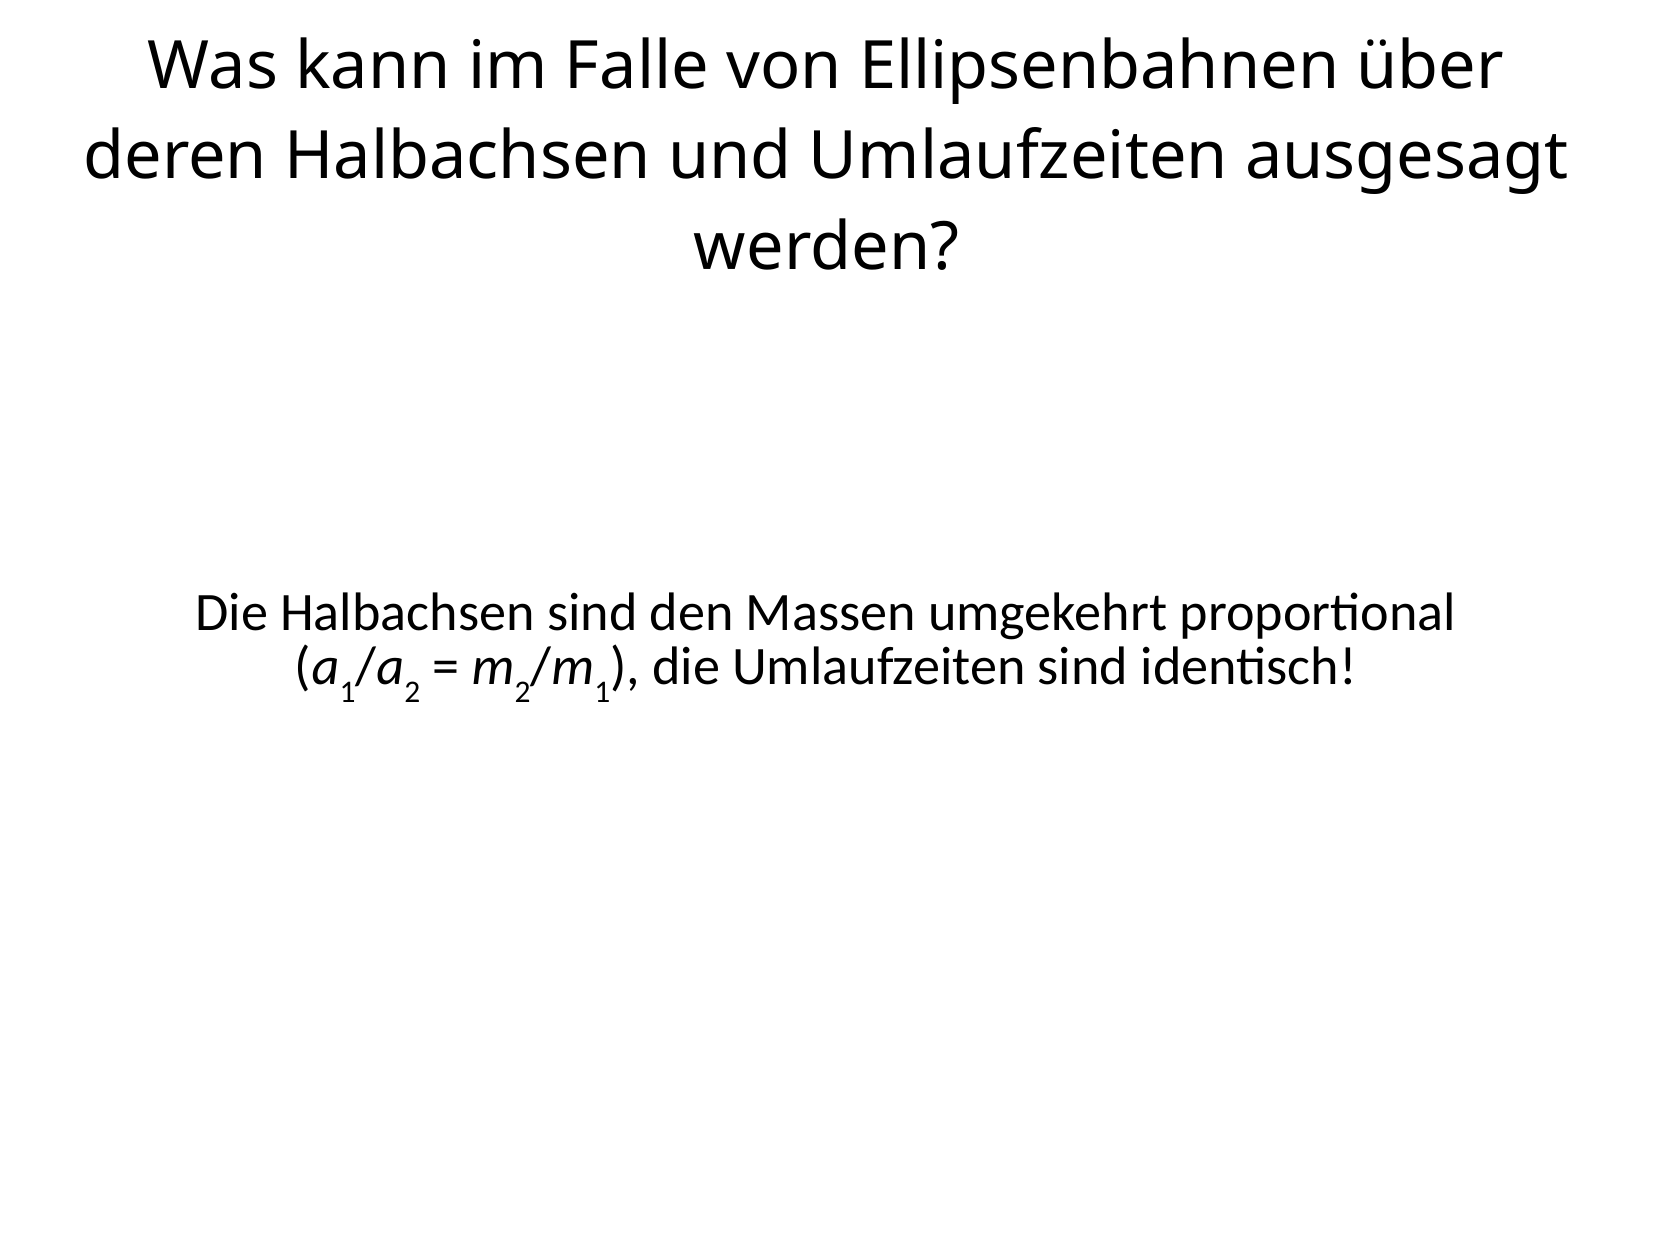

# Was kann im Falle von Ellipsenbahnen über deren Halbachsen und Umlaufzeiten ausgesagt werden?
Die Halbachsen sind den Massen umgekehrt proportional (a1/a2 = m2/m1), die Umlaufzeiten sind identisch!